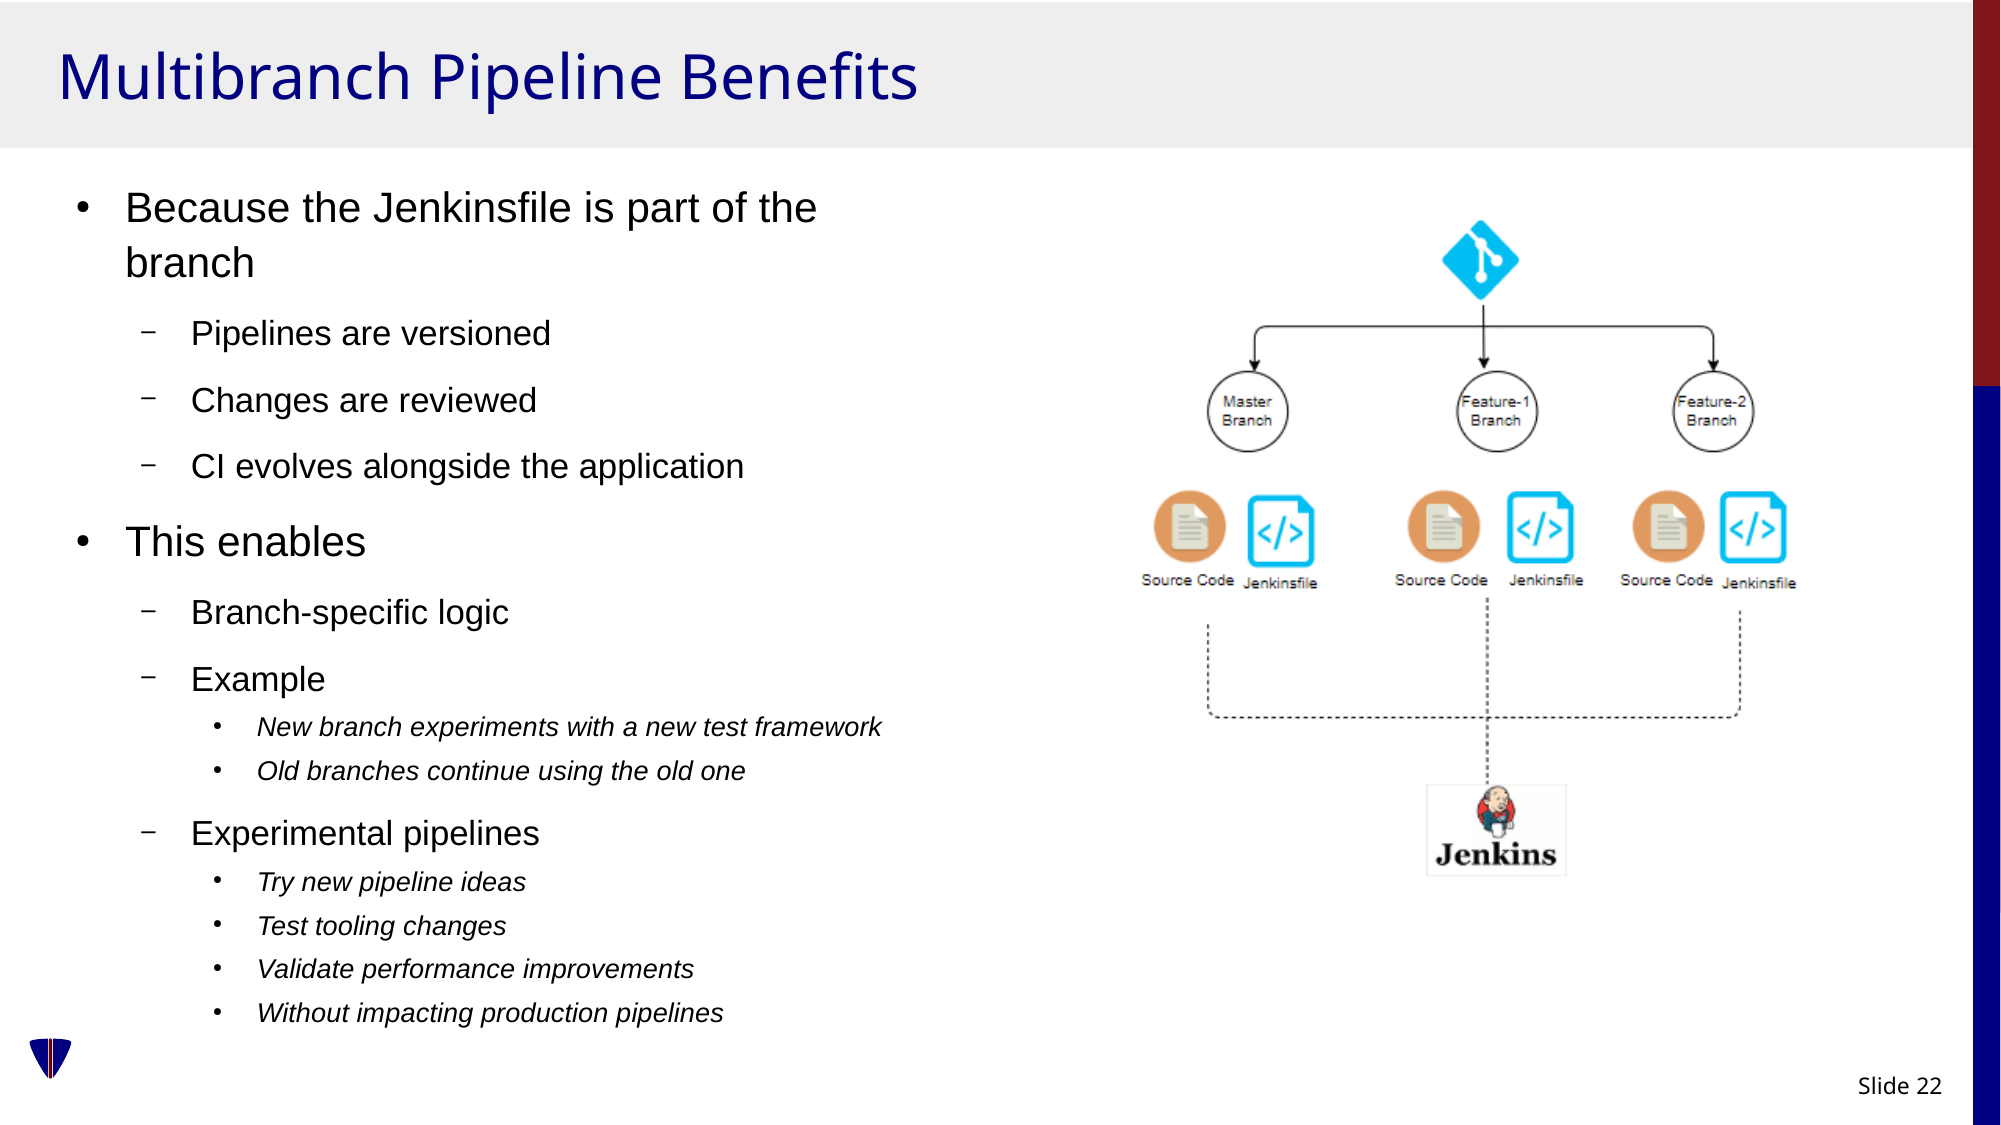

# Multibranch Pipeline Benefits
Because the Jenkinsfile is part of the branch
Pipelines are versioned
Changes are reviewed
CI evolves alongside the application
This enables
Branch-specific logic
Example
New branch experiments with a new test framework
Old branches continue using the old one
Experimental pipelines
Try new pipeline ideas
Test tooling changes
Validate performance improvements
Without impacting production pipelines